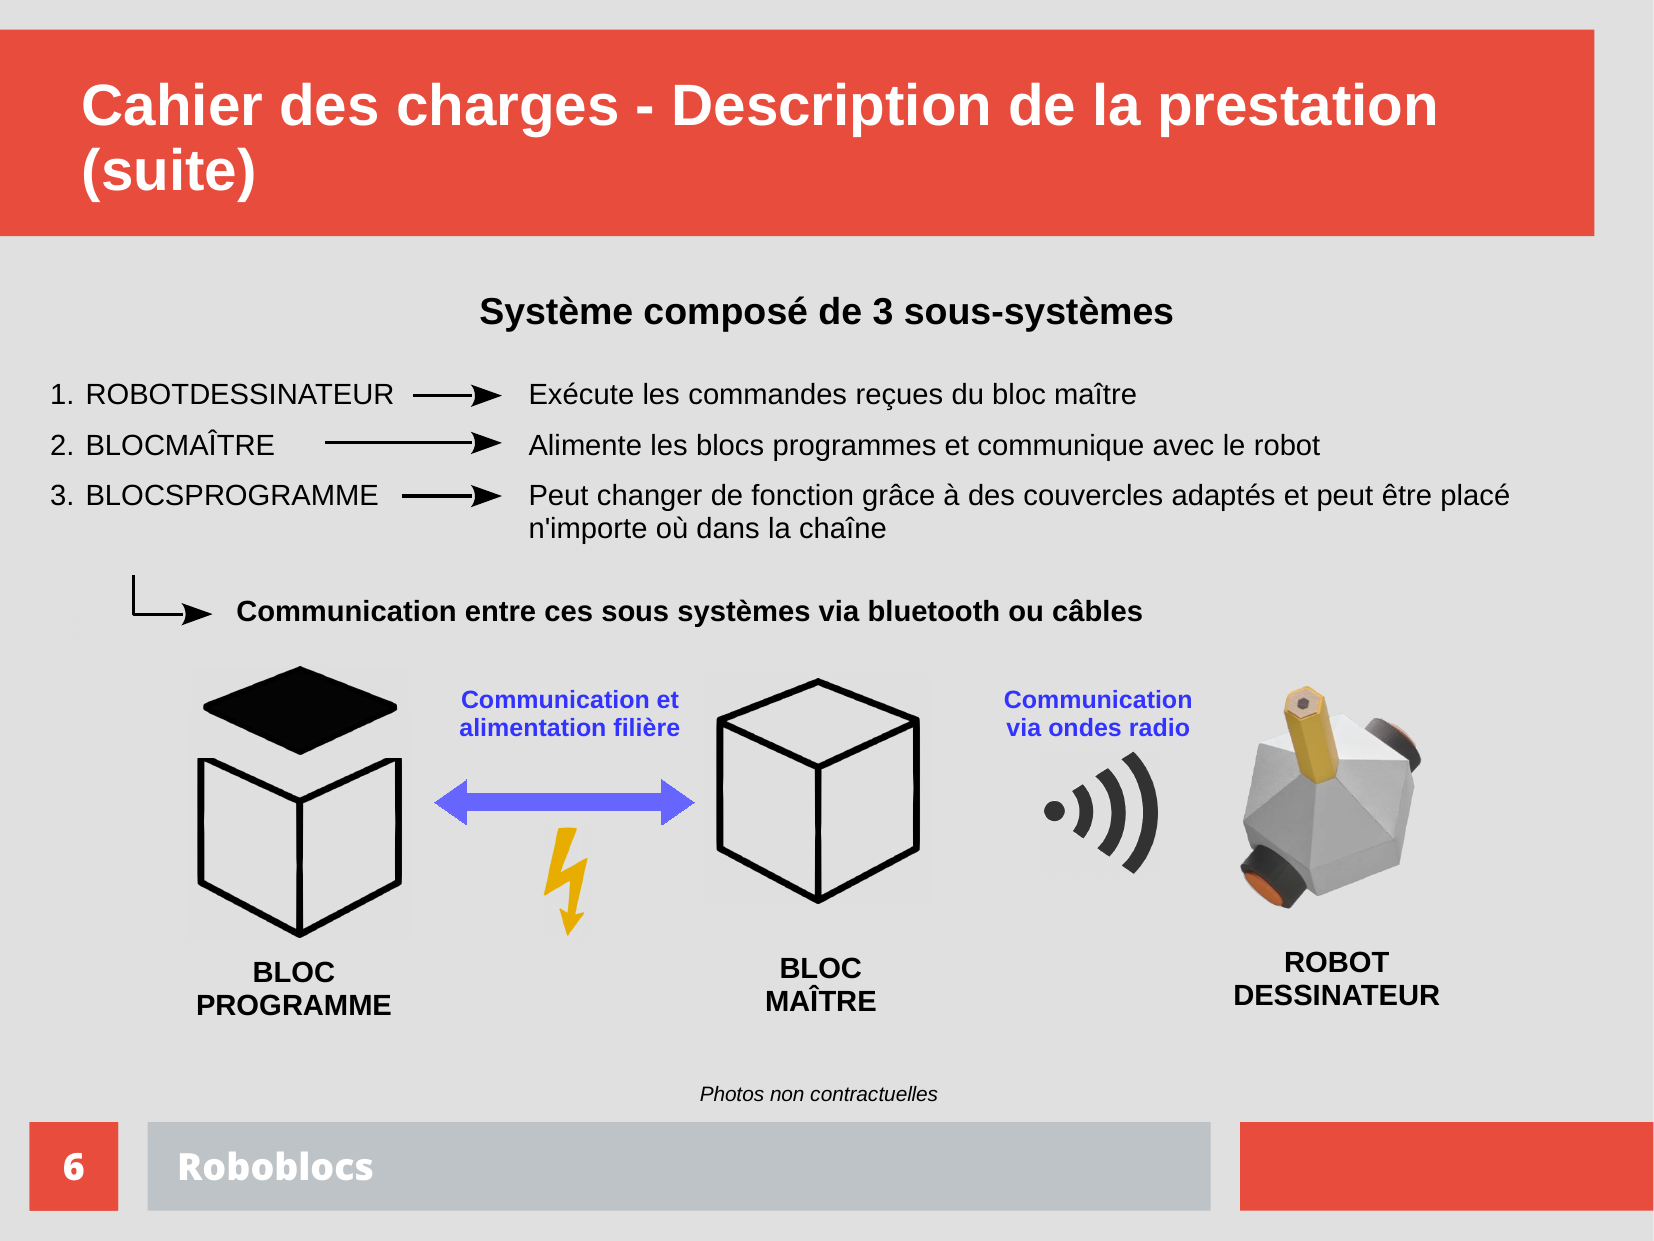

# Cahier des charges - Description de la prestation (suite)
Système composé de 3 sous-systèmes
ROBOTDESSINATEUR		Exécute les commandes reçues du bloc maître
BLOCMAÎTRE				Alimente les blocs programmes et communique avec le robot
BLOCSPROGRAMME			Peut changer de fonction grâce à des couvercles adaptés et peut être placé 									n'importe où dans la chaîne
				Communication entre ces sous systèmes via bluetooth ou câbles
Communication et alimentation filière
Communication
via ondes radio
ROBOT DESSINATEUR
BLOC MAÎTRE
BLOC PROGRAMME
Photos non contractuelles
6
Roboblocs